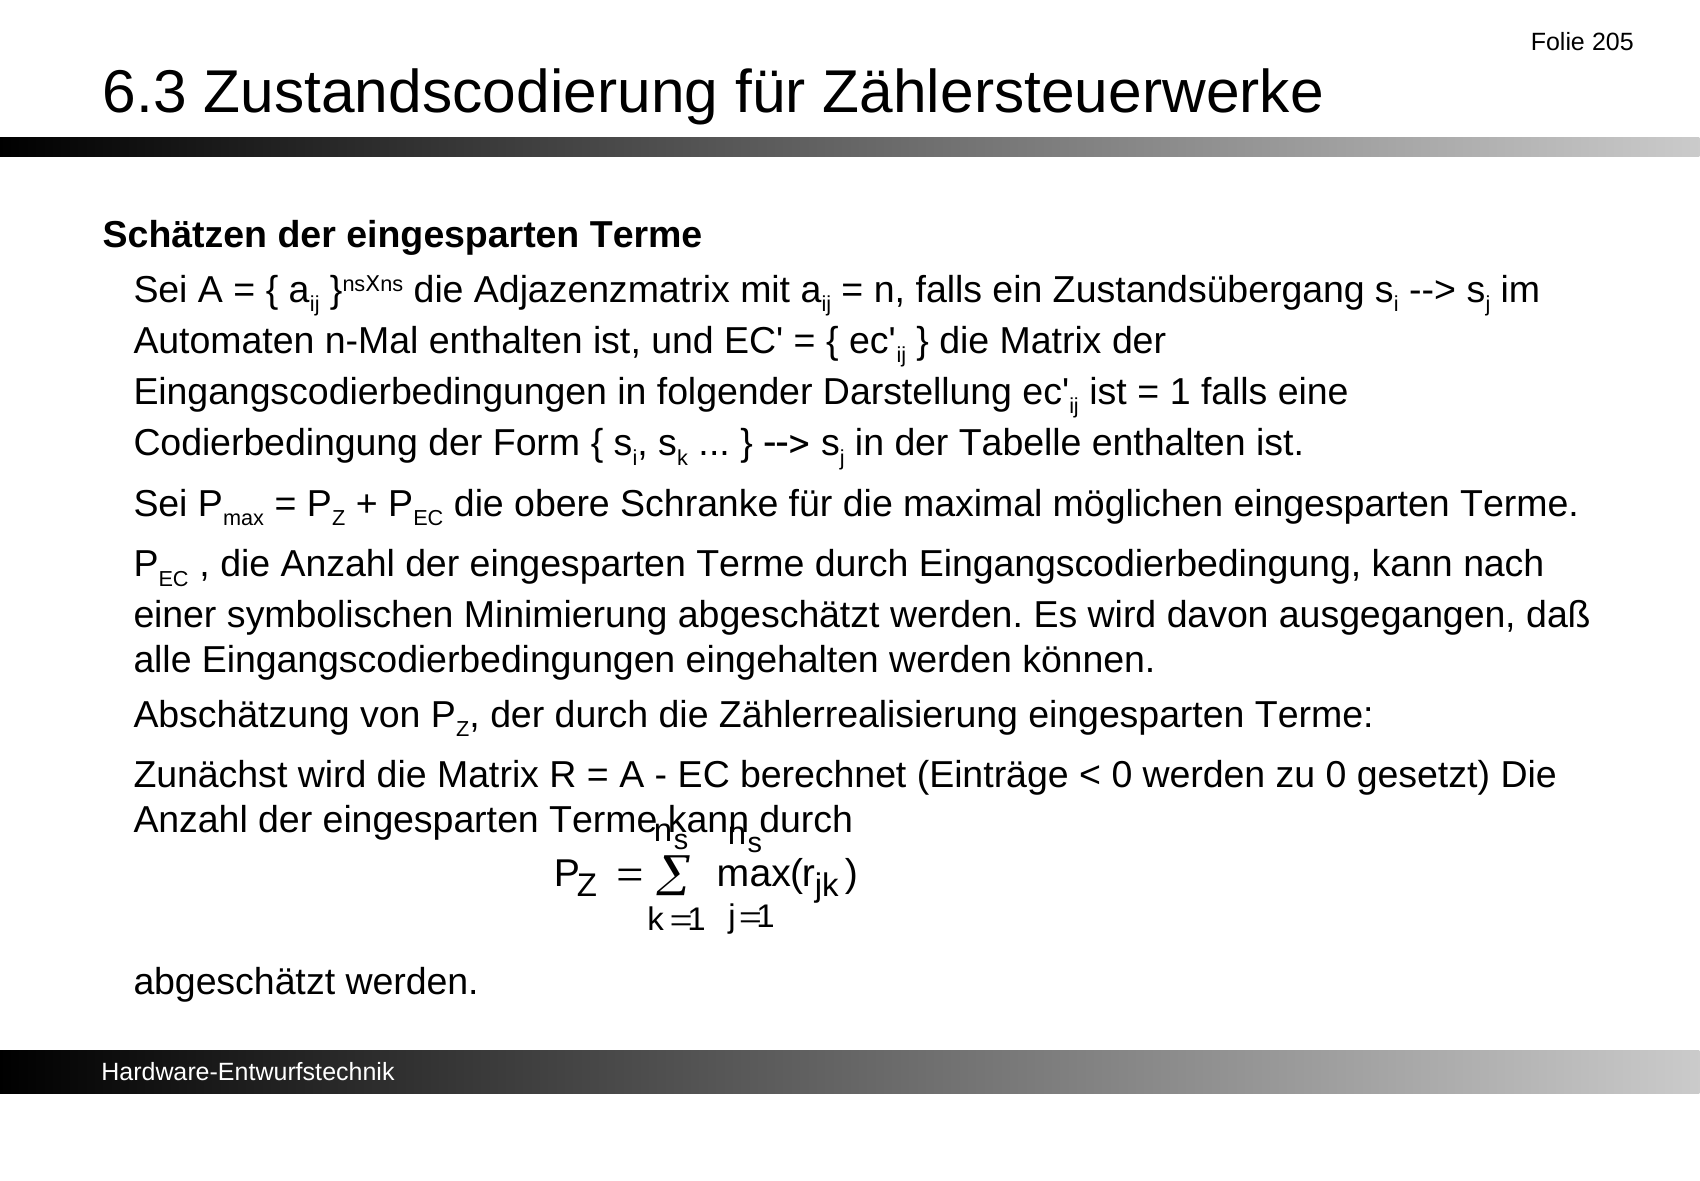

# 6.3 Zustandscodierung für Zählersteuerwerke
Schätzen der eingesparten Terme
	Sei A = { aij }nsXns die Adjazenzmatrix mit aij = n, falls ein Zustandsübergang si --> sj im Automaten n-Mal enthalten ist, und EC' = { ec'ij } die Matrix der Eingangscodierbedingungen in folgender Darstellung ec'ij ist = 1 falls eine Codierbedingung der Form { si, sk ... } --> sj in der Tabelle enthalten ist.
	Sei Pmax = PZ + PEC die obere Schranke für die maximal möglichen eingesparten Terme.
	PEC , die Anzahl der eingesparten Terme durch Eingangscodierbedingung, kann nach einer symbolischen Minimierung abgeschätzt werden. Es wird davon ausgegangen, daß alle Eingangscodierbedingungen eingehalten werden können.
	Abschätzung von PZ, der durch die Zählerrealisierung eingesparten Terme:
	Zunächst wird die Matrix R = A - EC berechnet (Einträge < 0 werden zu 0 gesetzt) Die Anzahl der eingesparten Terme kann durch
	abgeschätzt werden.